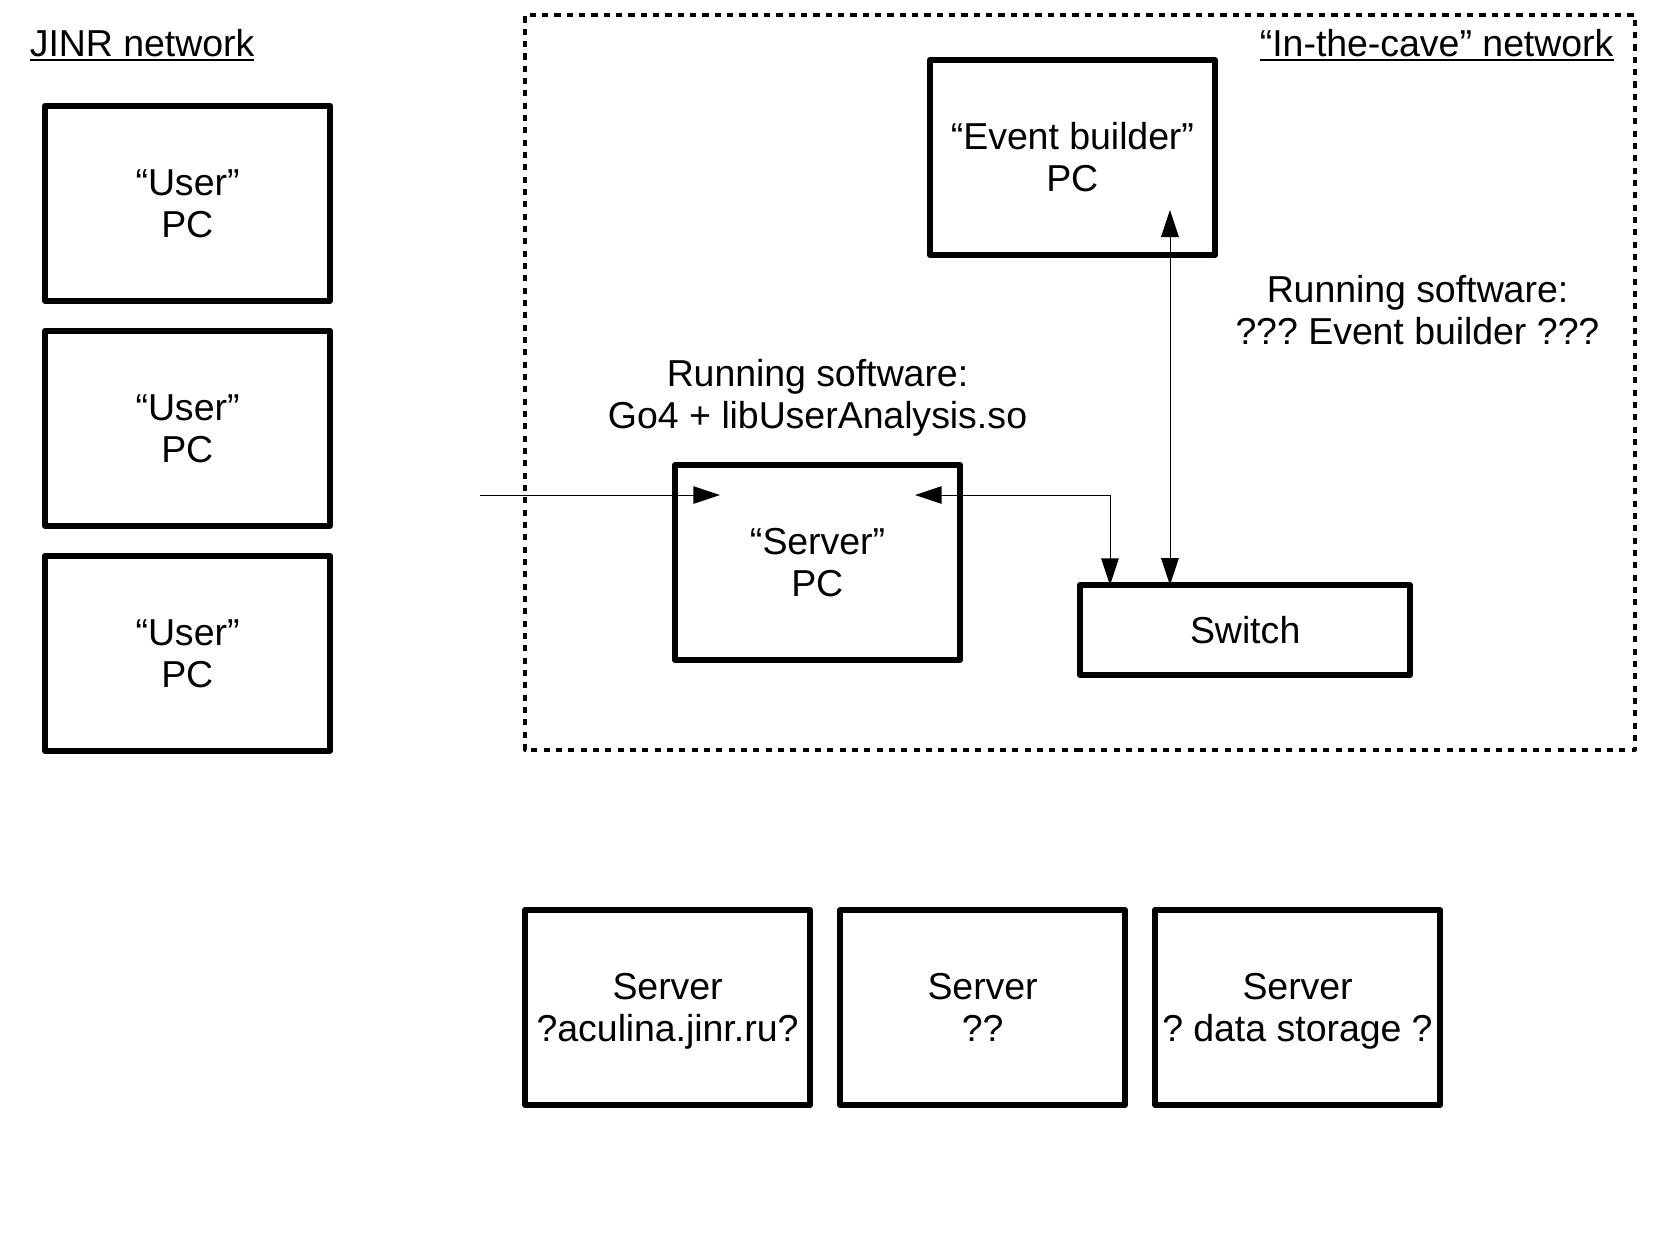

JINR network
“In-the-cave” network
“Event builder”
PC
“User”
PC
Running software:
??? Event builder ???
“User”
PC
Running software:
Go4 + libUserAnalysis.so
“Server”
PC
“User”
PC
Switch
Server
?aculina.jinr.ru?
Server
??
Server
? data storage ?